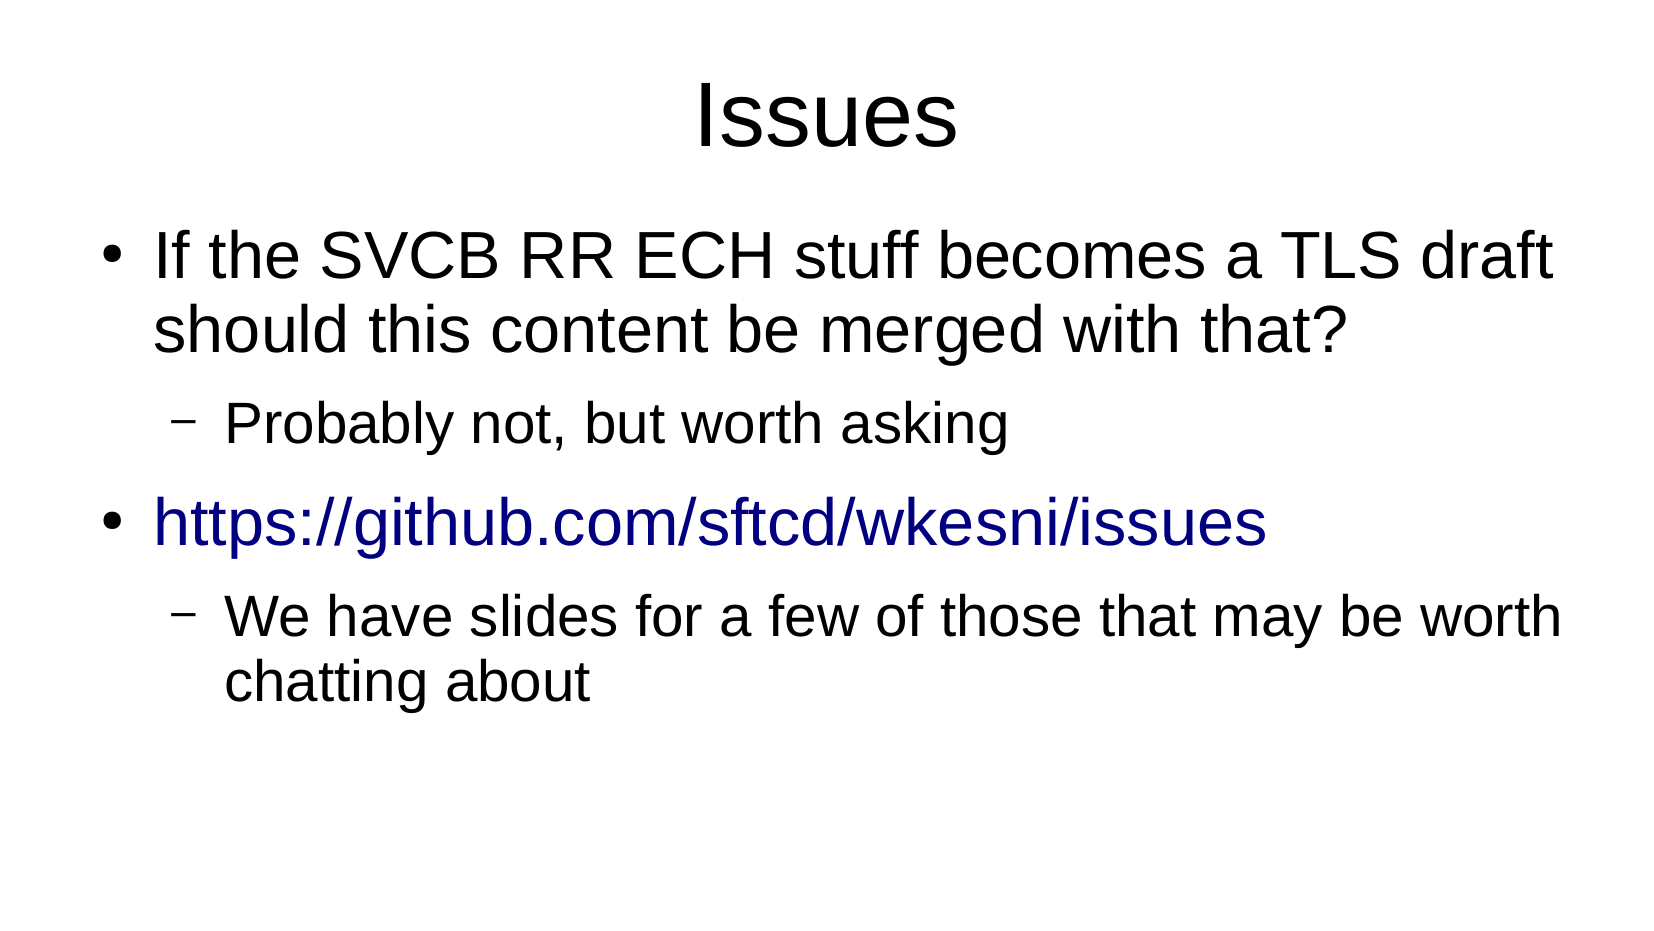

# Issues
If the SVCB RR ECH stuff becomes a TLS draft should this content be merged with that?
Probably not, but worth asking
https://github.com/sftcd/wkesni/issues
We have slides for a few of those that may be worth chatting about